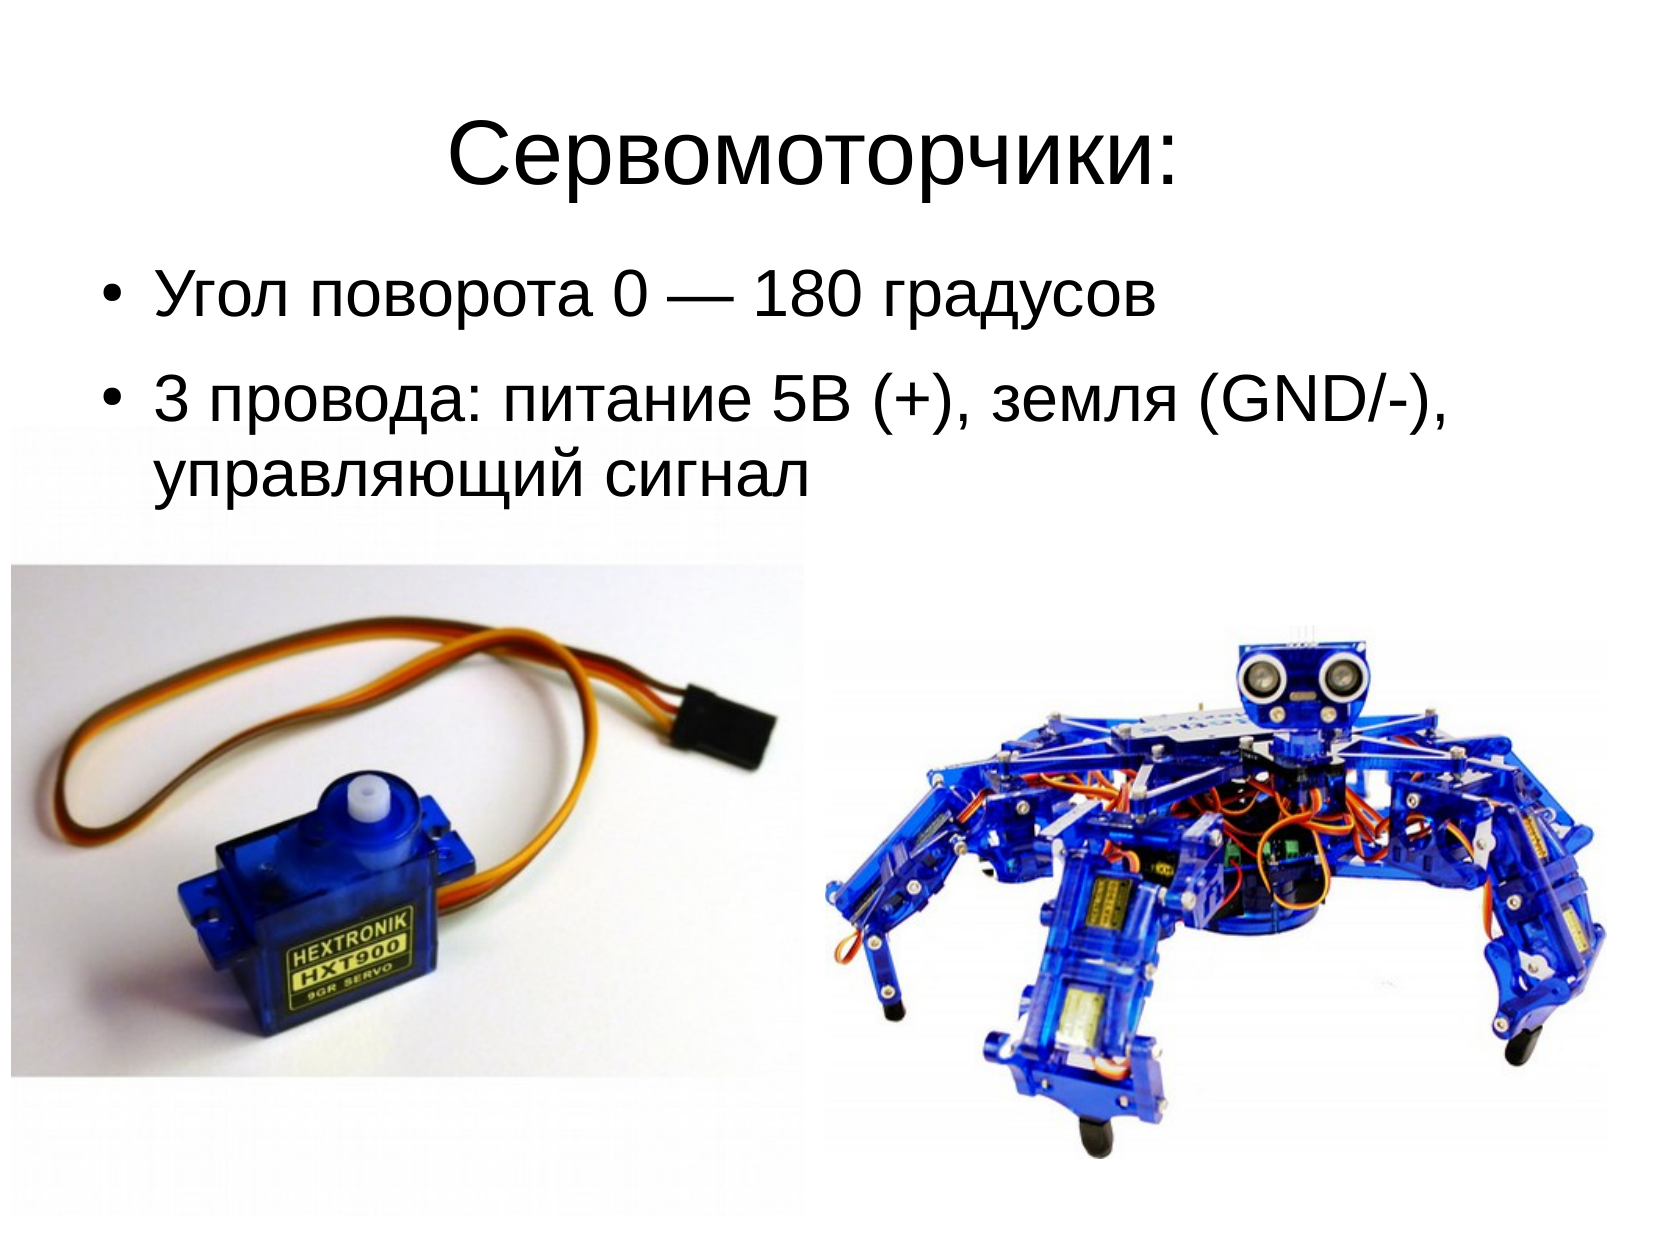

# Сервомоторчики:
Угол поворота 0 — 180 градусов
3 провода: питание 5В (+), земля (GND/-), управляющий сигнал